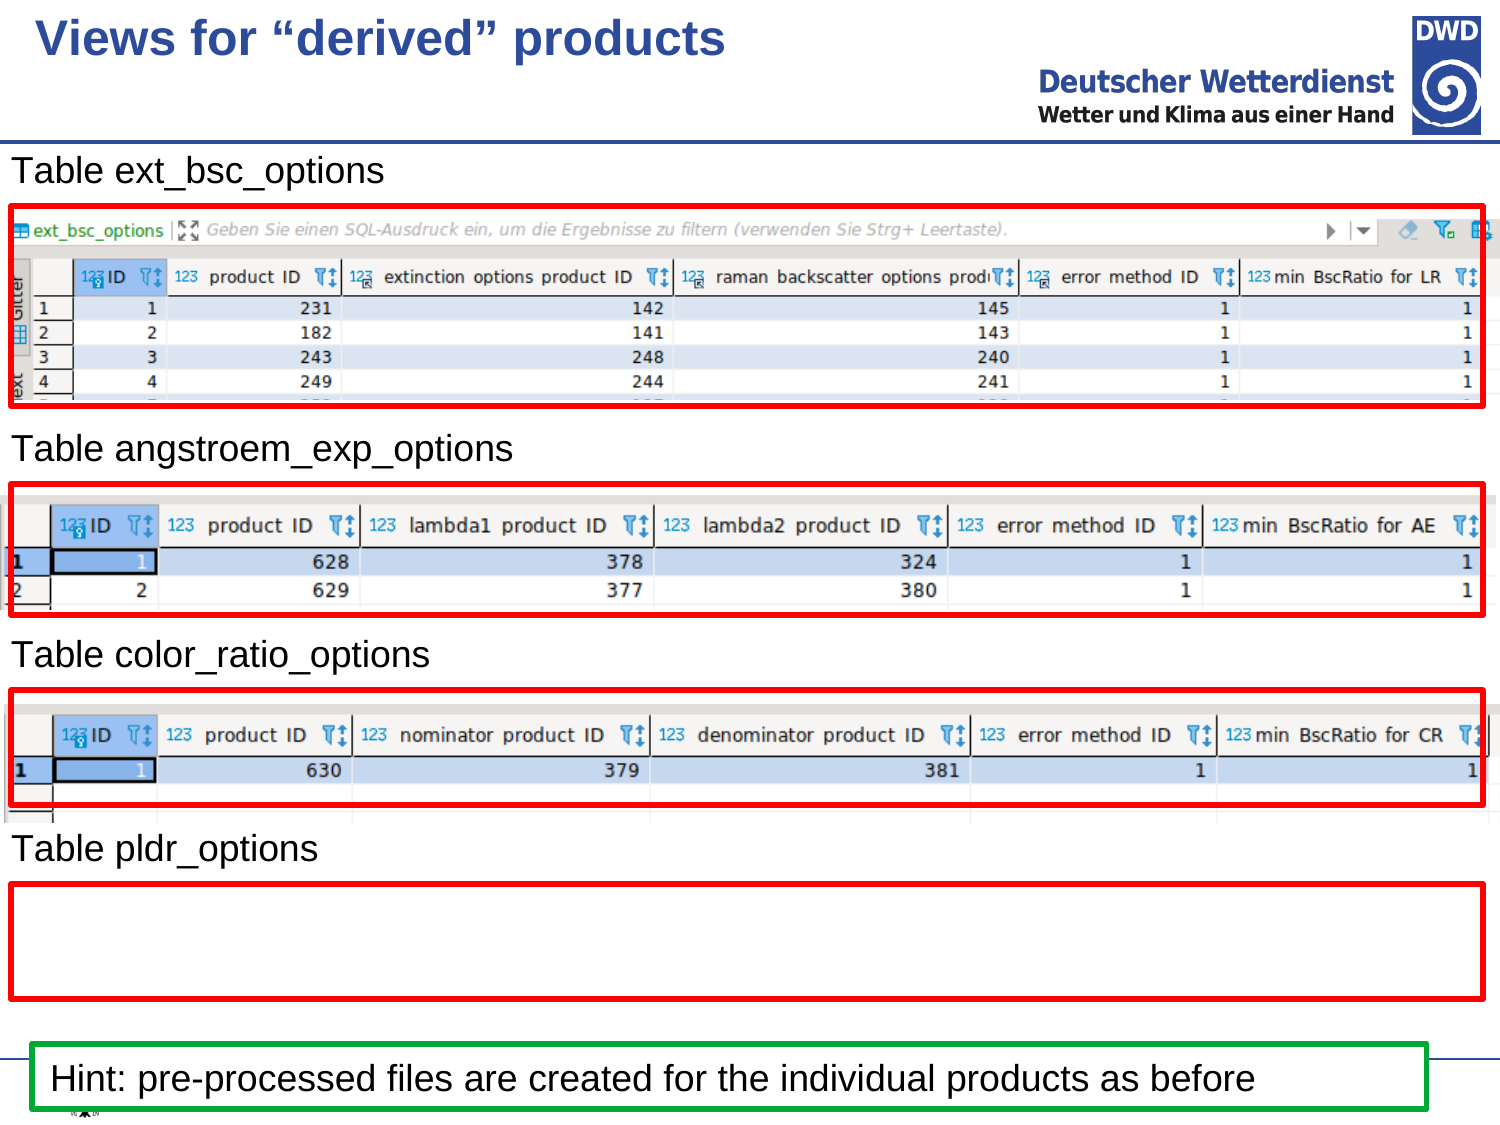

Views for “derived” products
Table ext_bsc_options
Table angstroem_exp_options
Table color_ratio_options
Table pldr_options
Hint: pre-processed files are created for the individual products as before